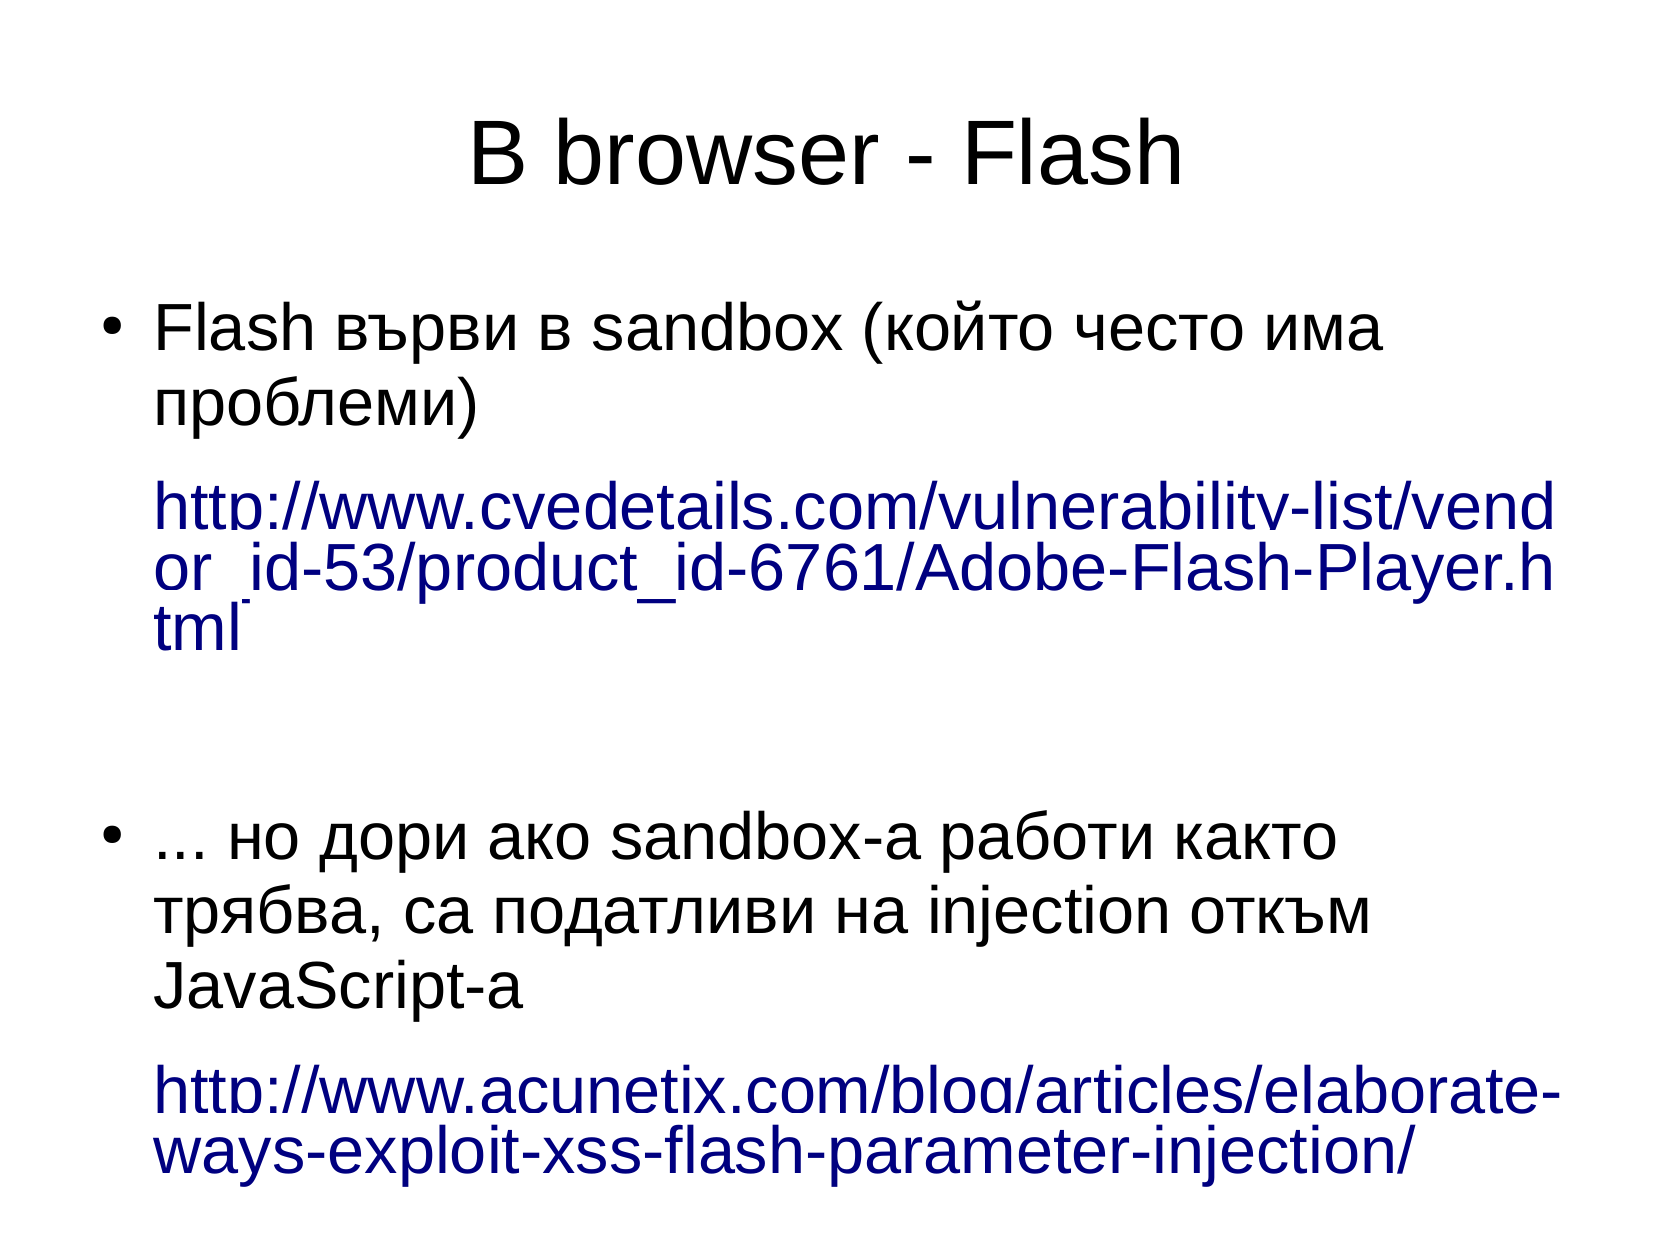

# В browser - Flash
Flash върви в sandbox (който често има проблеми)
http://www.cvedetails.com/vulnerability-list/vendor_id-53/product_id-6761/Adobe-Flash-Player.html
... но дори ако sandbox-а работи както трябва, са податливи на injection откъм JavaScript-а
http://www.acunetix.com/blog/articles/elaborate-ways-exploit-xss-flash-parameter-injection/